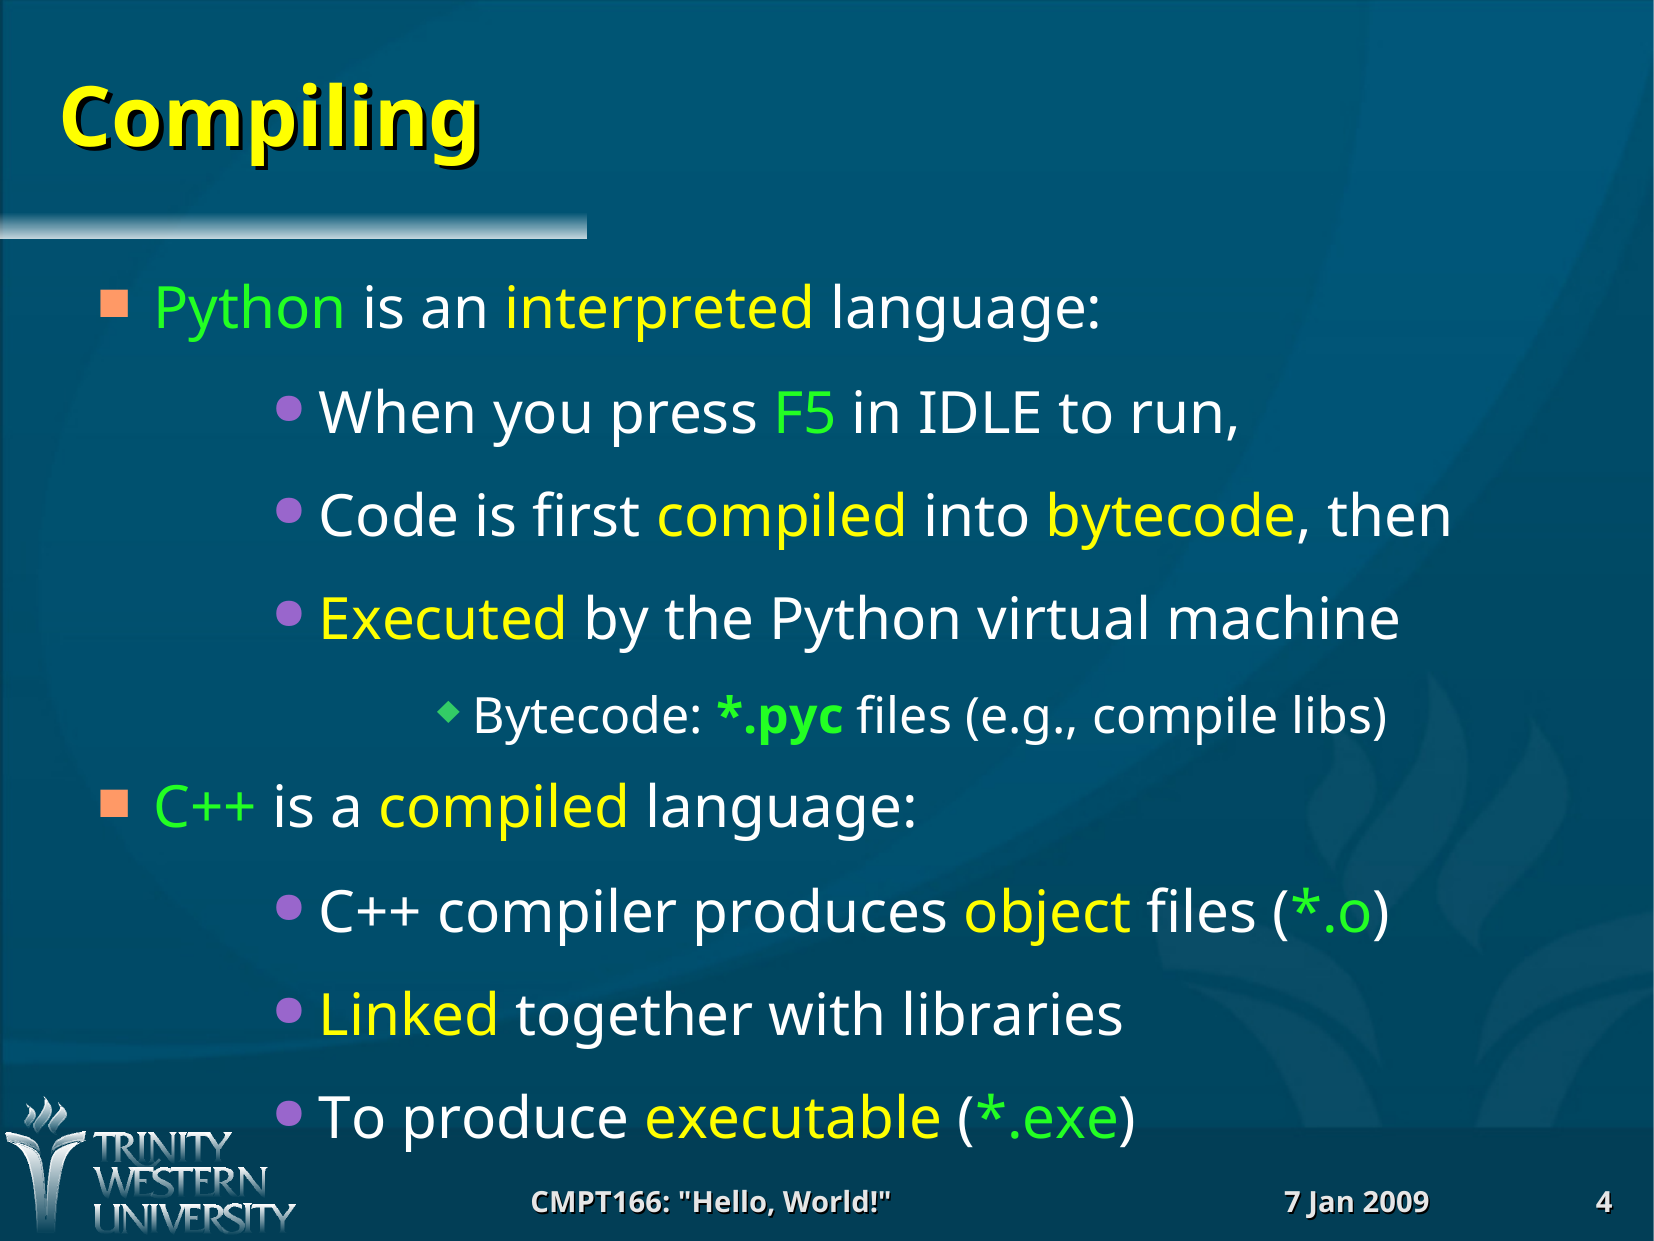

# Compiling
Python is an interpreted language:
When you press F5 in IDLE to run,
Code is first compiled into bytecode, then
Executed by the Python virtual machine
Bytecode: *.pyc files (e.g., compile libs)
C++ is a compiled language:
C++ compiler produces object files (*.o)
Linked together with libraries
To produce executable (*.exe)
CMPT166: "Hello, World!"
7 Jan 2009
4